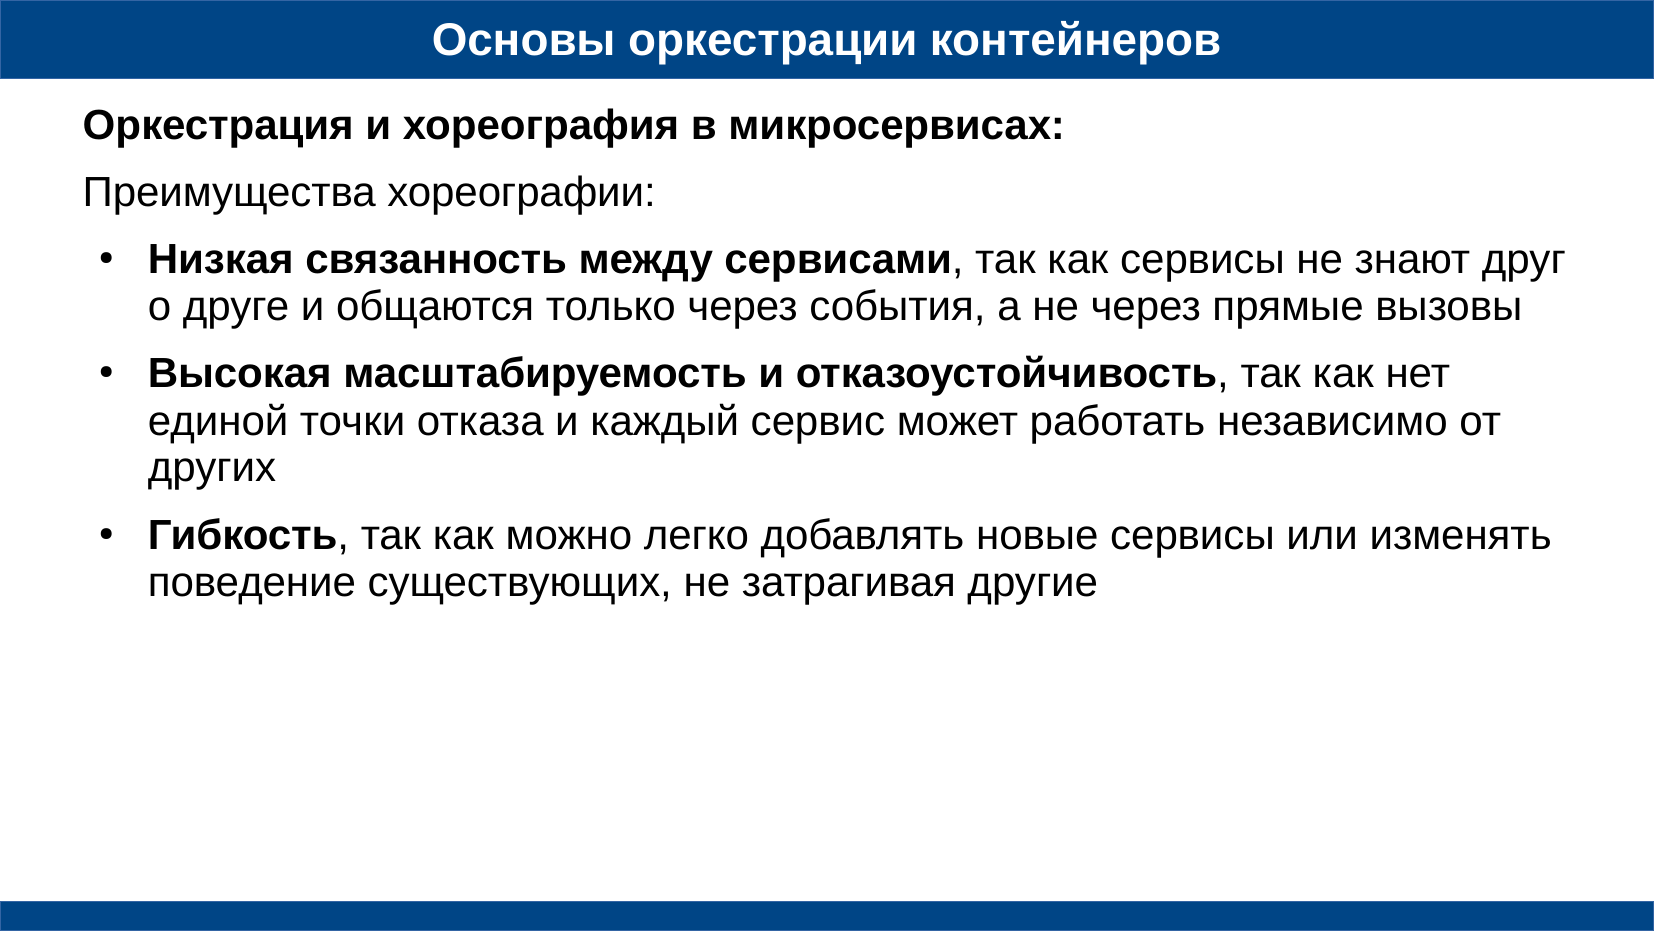

# Основы оркестрации контейнеров
Оркестрация и хореография в микросервисах:
Преимущества хореографии:
Низкая связанность между сервисами, так как сервисы не знают друг о друге и общаются только через события, а не через прямые вызовы
Высокая масштабируемость и отказоустойчивость, так как нет единой точки отказа и каждый сервис может работать независимо от других
Гибкость, так как можно легко добавлять новые сервисы или изменять поведение существующих, не затрагивая другие